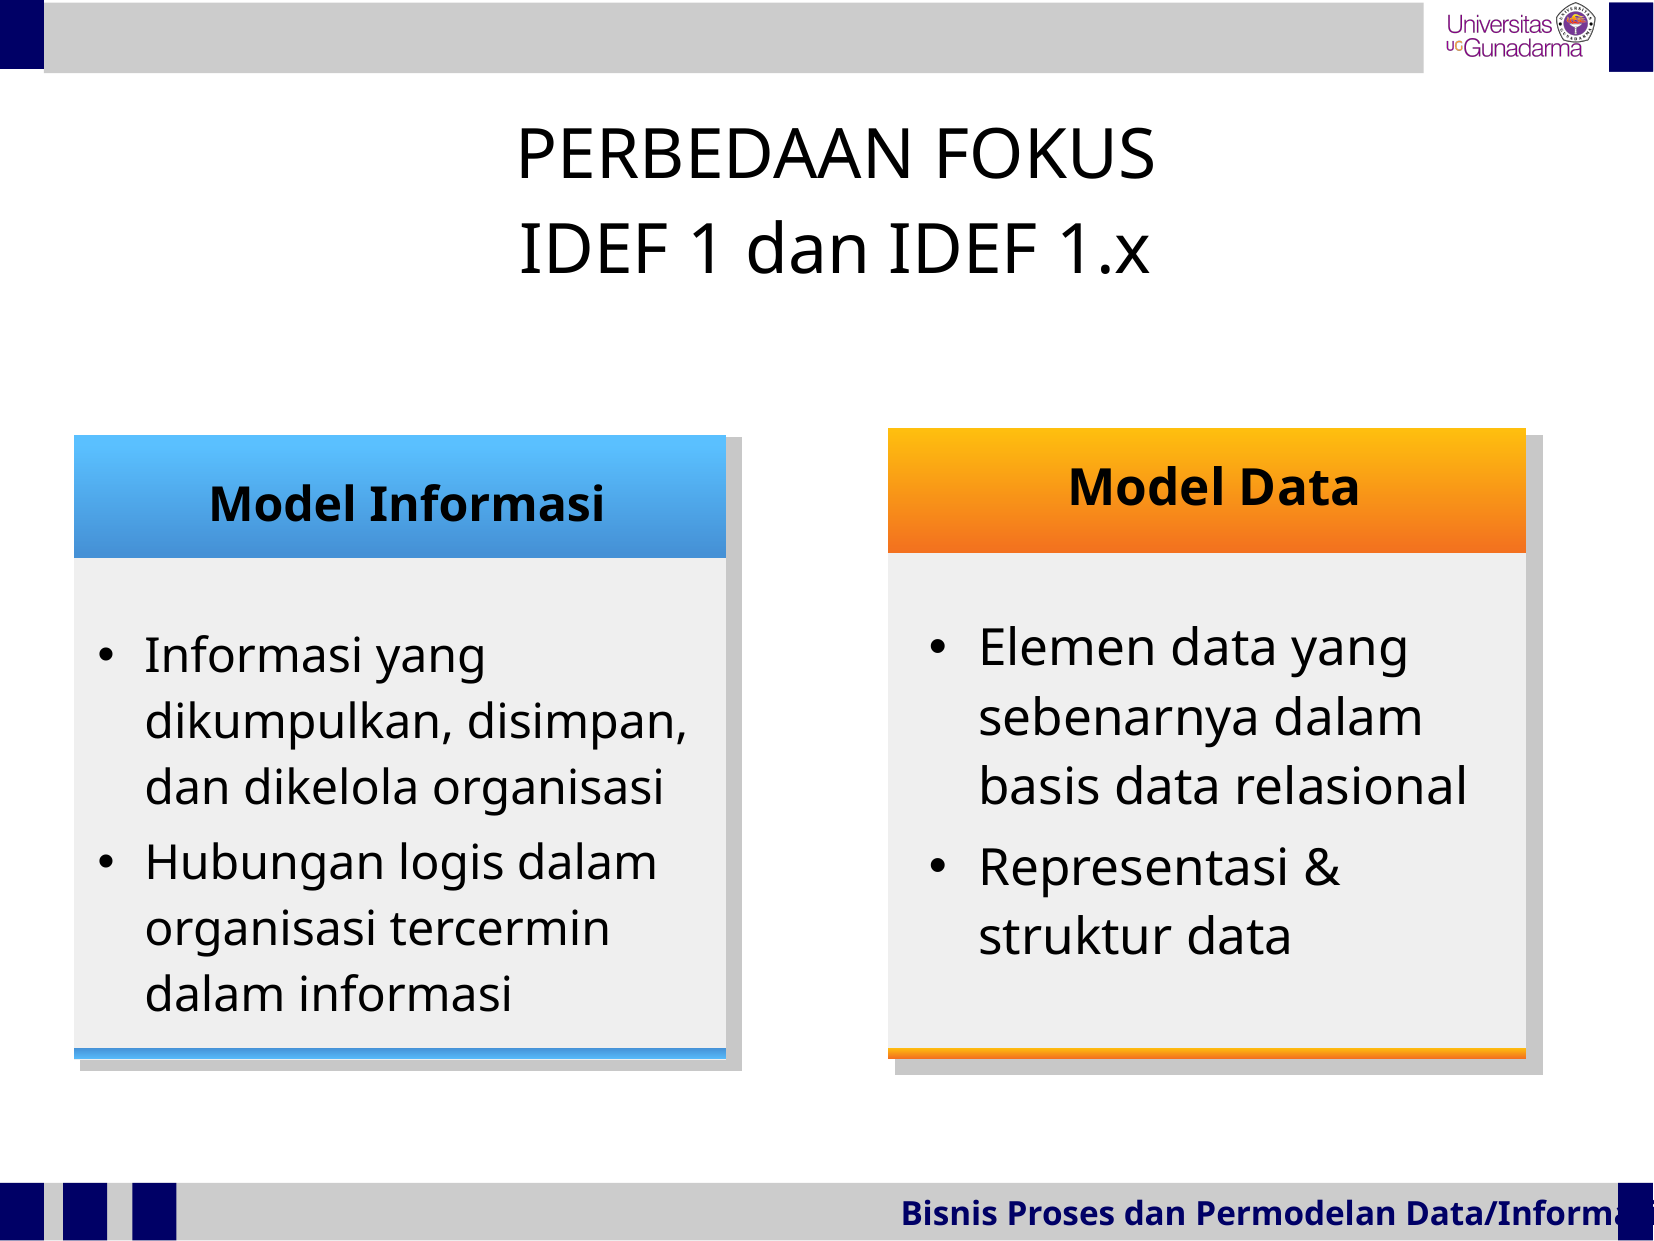

# PERBEDAAN FOKUS IDEF 1 dan IDEF 1.x
Model Data
Elemen data yang sebenarnya dalam basis data relasional
Representasi & struktur data
Model Informasi
Informasi yang dikumpulkan, disimpan, dan dikelola organisasi
Hubungan logis dalam organisasi tercermin dalam informasi